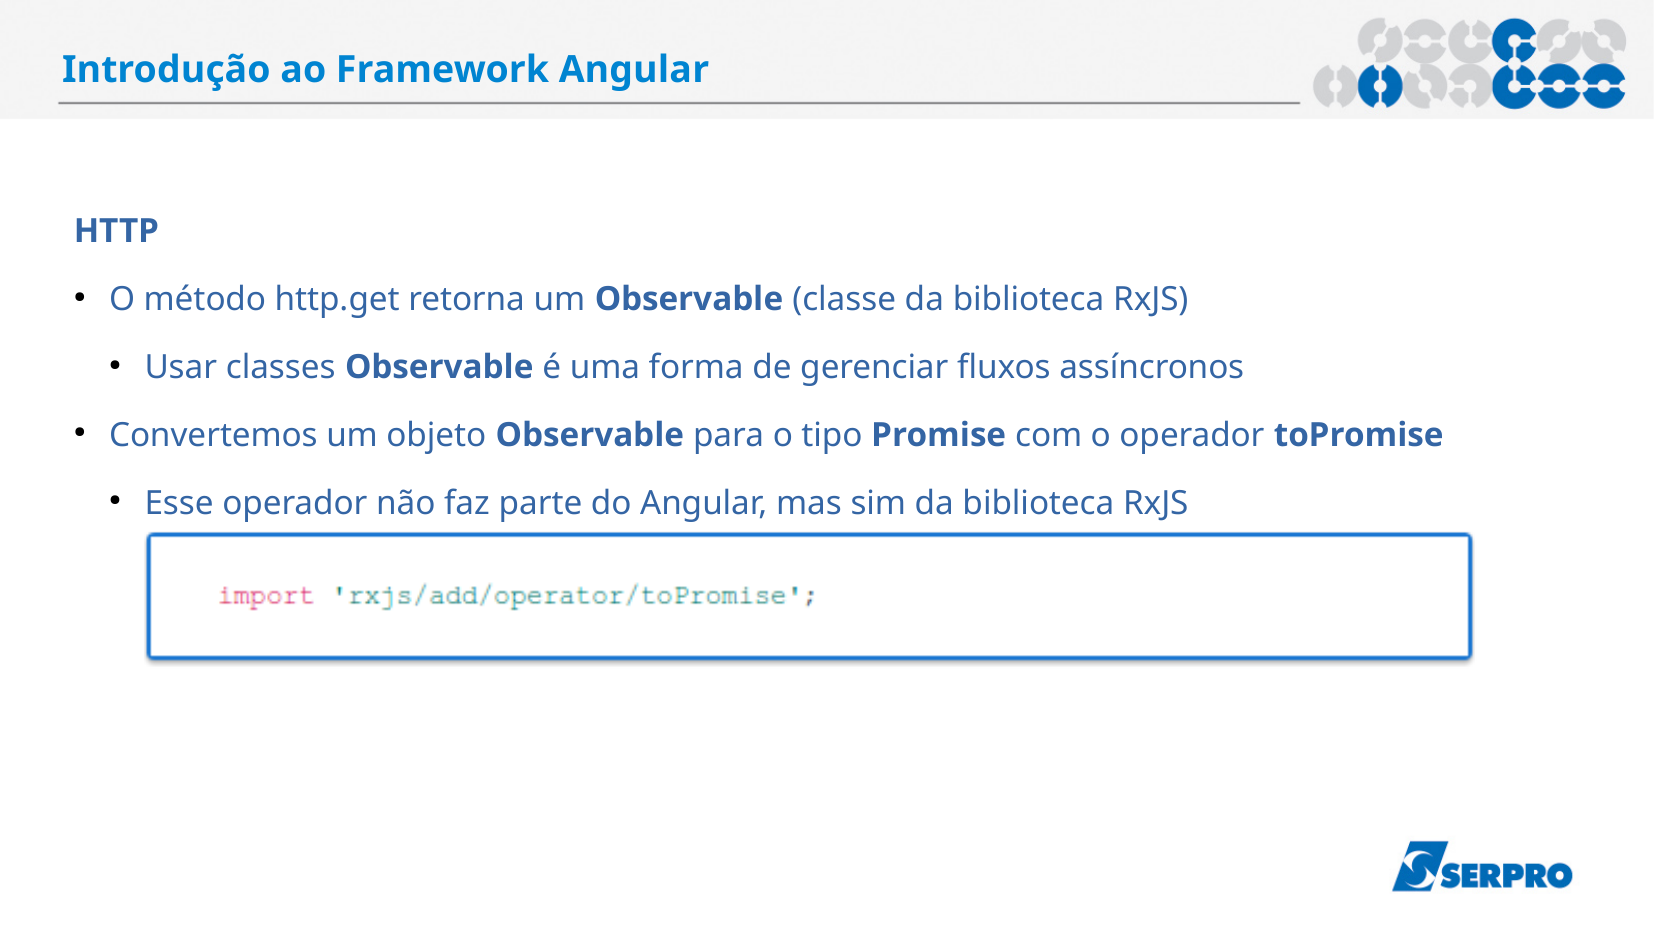

Introdução ao Framework Angular
HTTP
O método http.get retorna um Observable (classe da biblioteca RxJS)
Usar classes Observable é uma forma de gerenciar fluxos assíncronos
Convertemos um objeto Observable para o tipo Promise com o operador toPromise
Esse operador não faz parte do Angular, mas sim da biblioteca RxJS